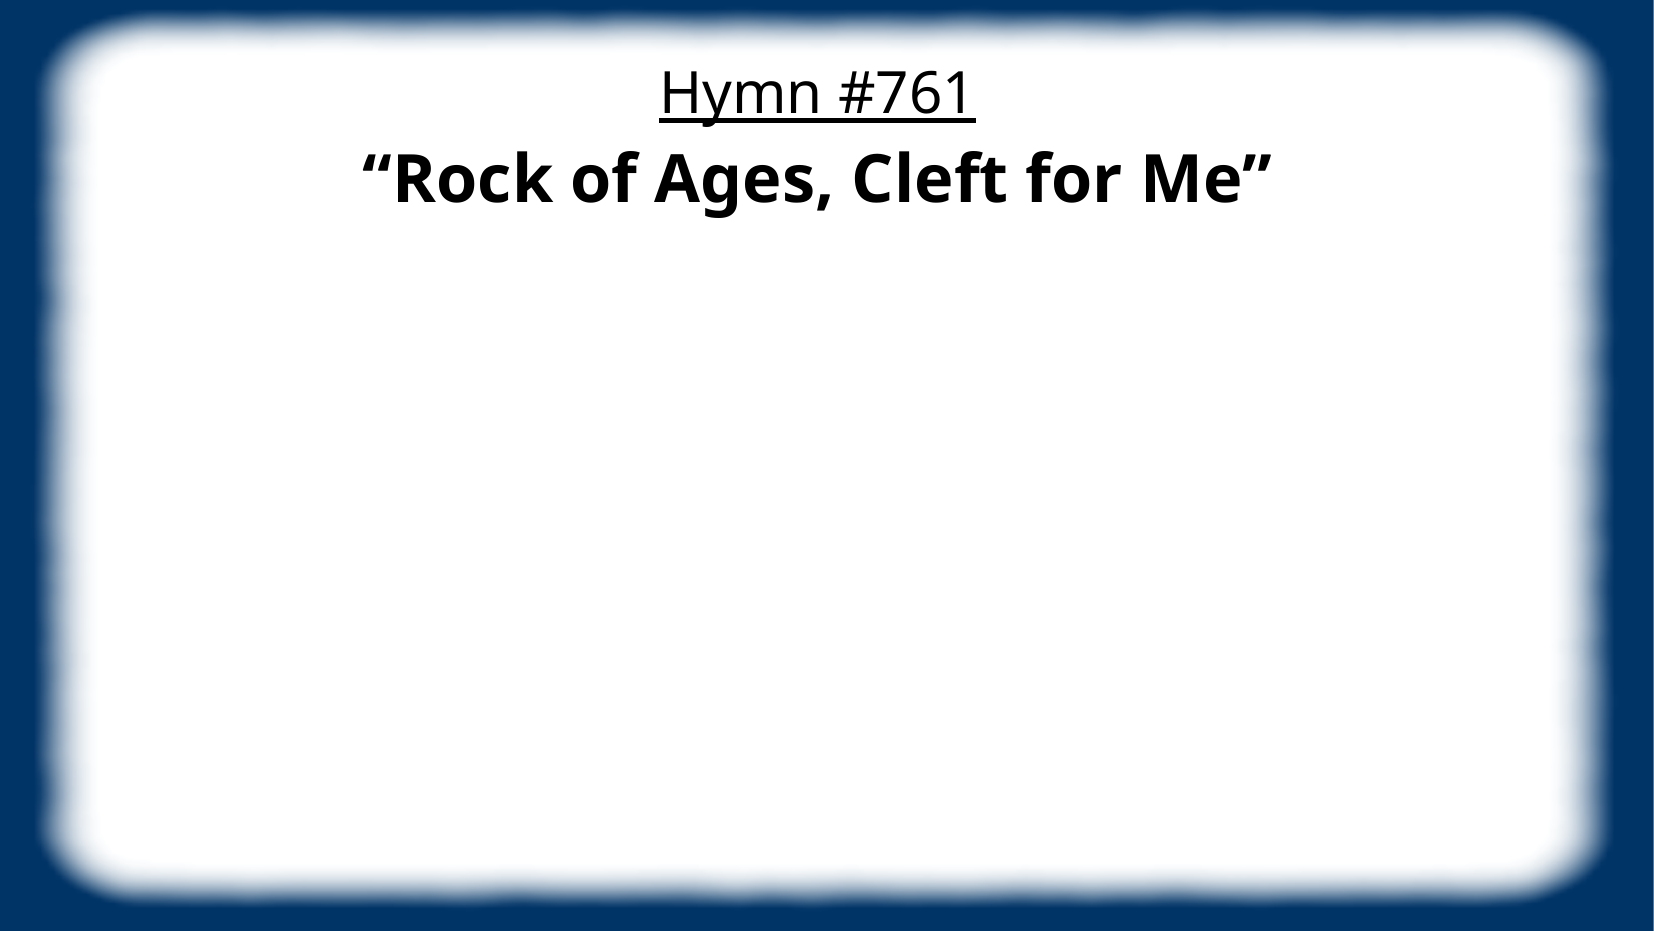

Hymn #761
“Rock of Ages, Cleft for Me”